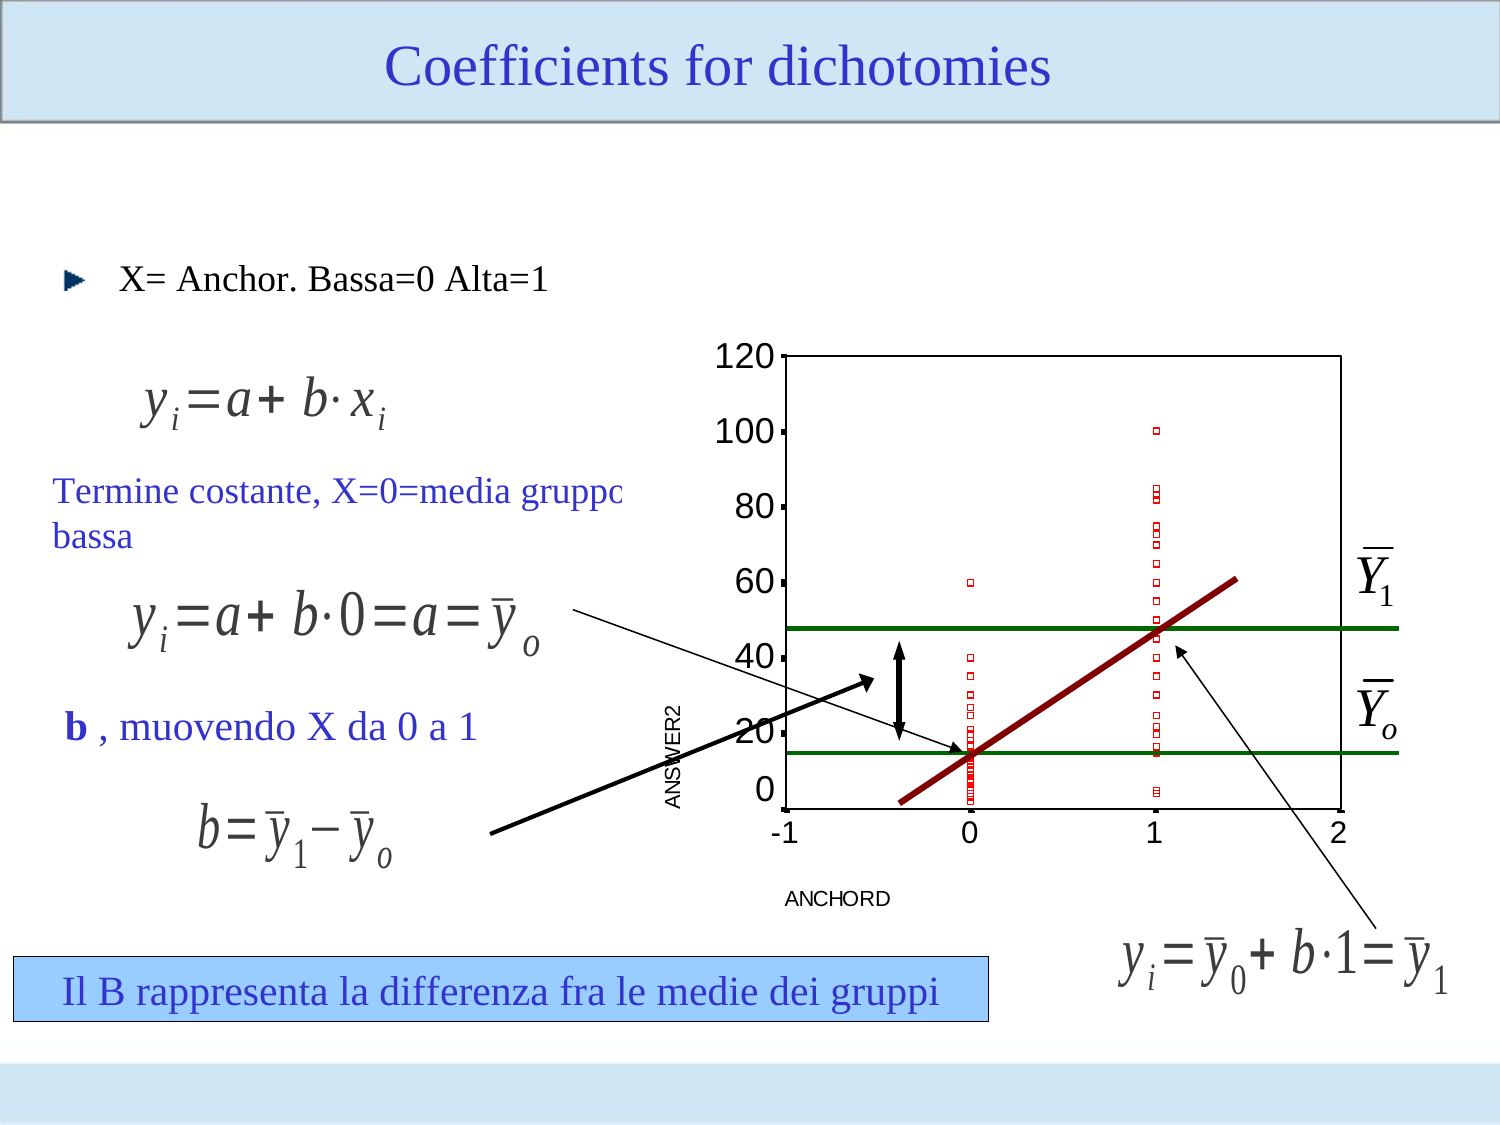

# Coefficients for dichotomies
X= Anchor. Bassa=0 Alta=1
Termine costante, X=0=media gruppo bassa
b , muovendo X da 0 a 1
Il B rappresenta la differenza fra le medie dei gruppi